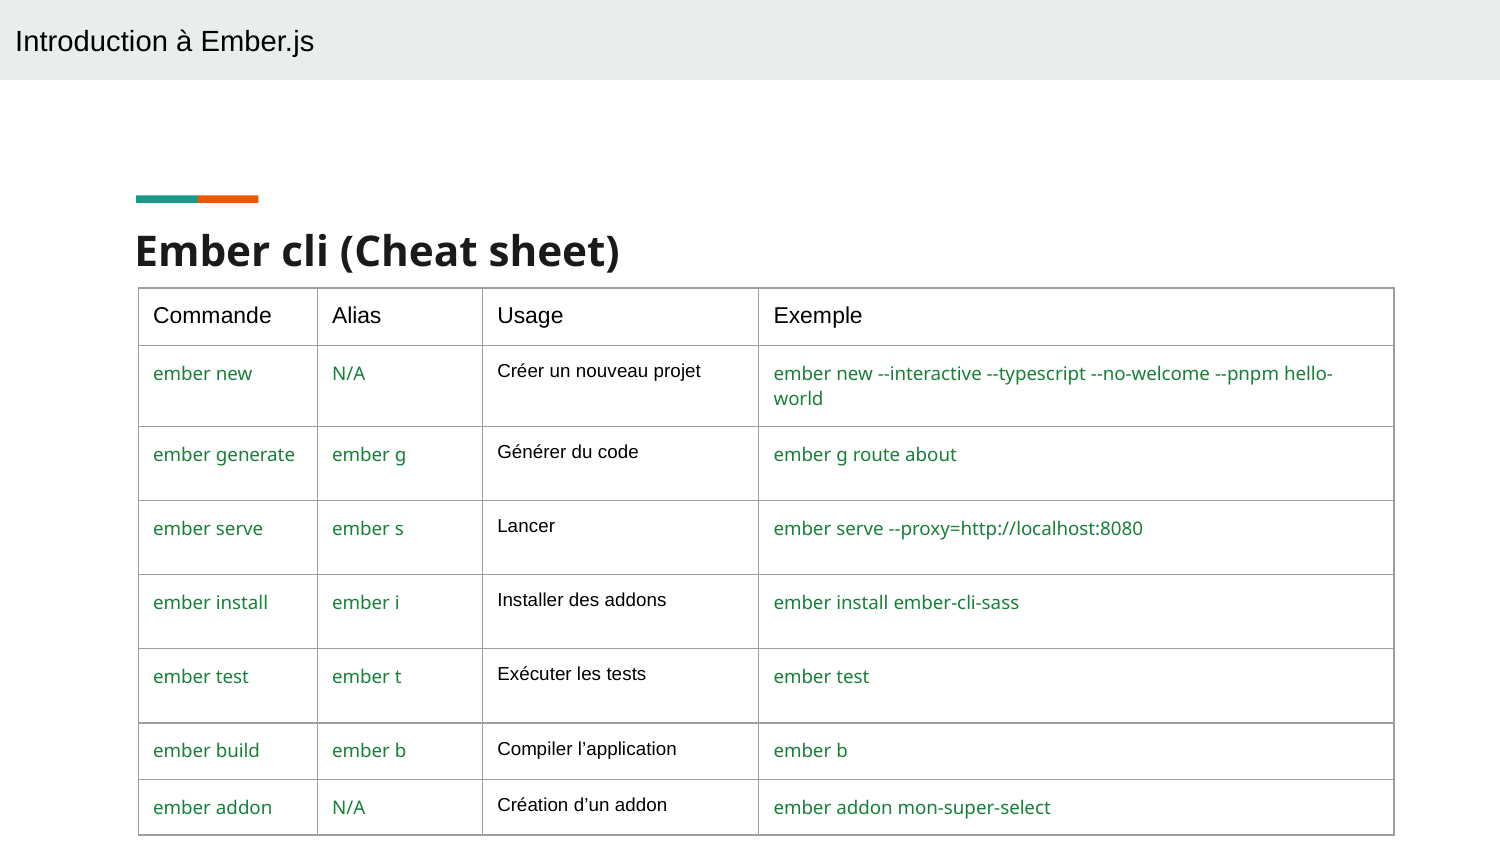

# Ember cli (Cheat sheet)
| Commande | Alias | Usage | Exemple |
| --- | --- | --- | --- |
| ember new | N/A | Créer un nouveau projet | ember new --interactive --typescript --no-welcome --pnpm hello-world |
| ember generate | ember g | Générer du code | ember g route about |
| ember serve | ember s | Lancer | ember serve --proxy=http://localhost:8080 |
| ember install | ember i | Installer des addons | ember install ember-cli-sass |
| ember test | ember t | Exécuter les tests | ember test |
| ember build | ember b | Compiler l’application | ember b |
| ember addon | N/A | Création d’un addon | ember addon mon-super-select |